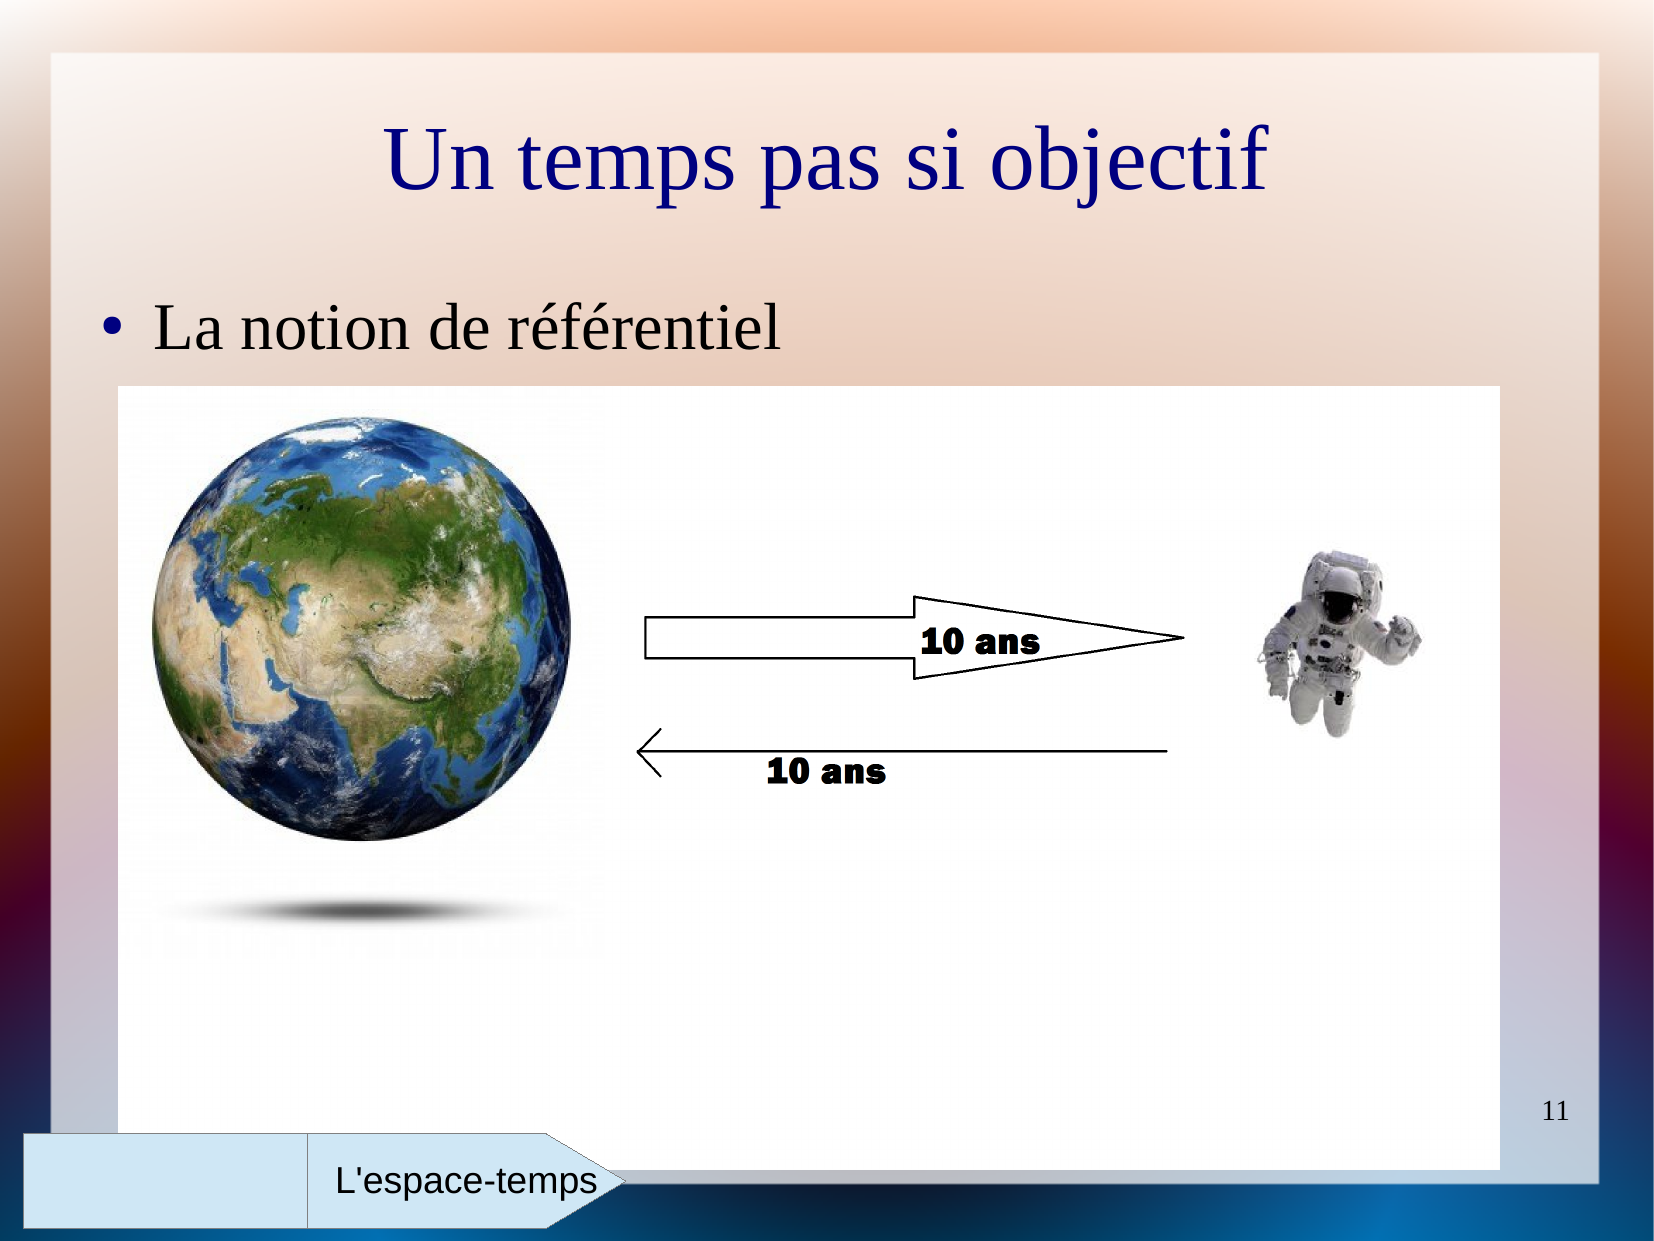

# Un temps pas si objectif
La notion de référentiel
11
L'espace-temps